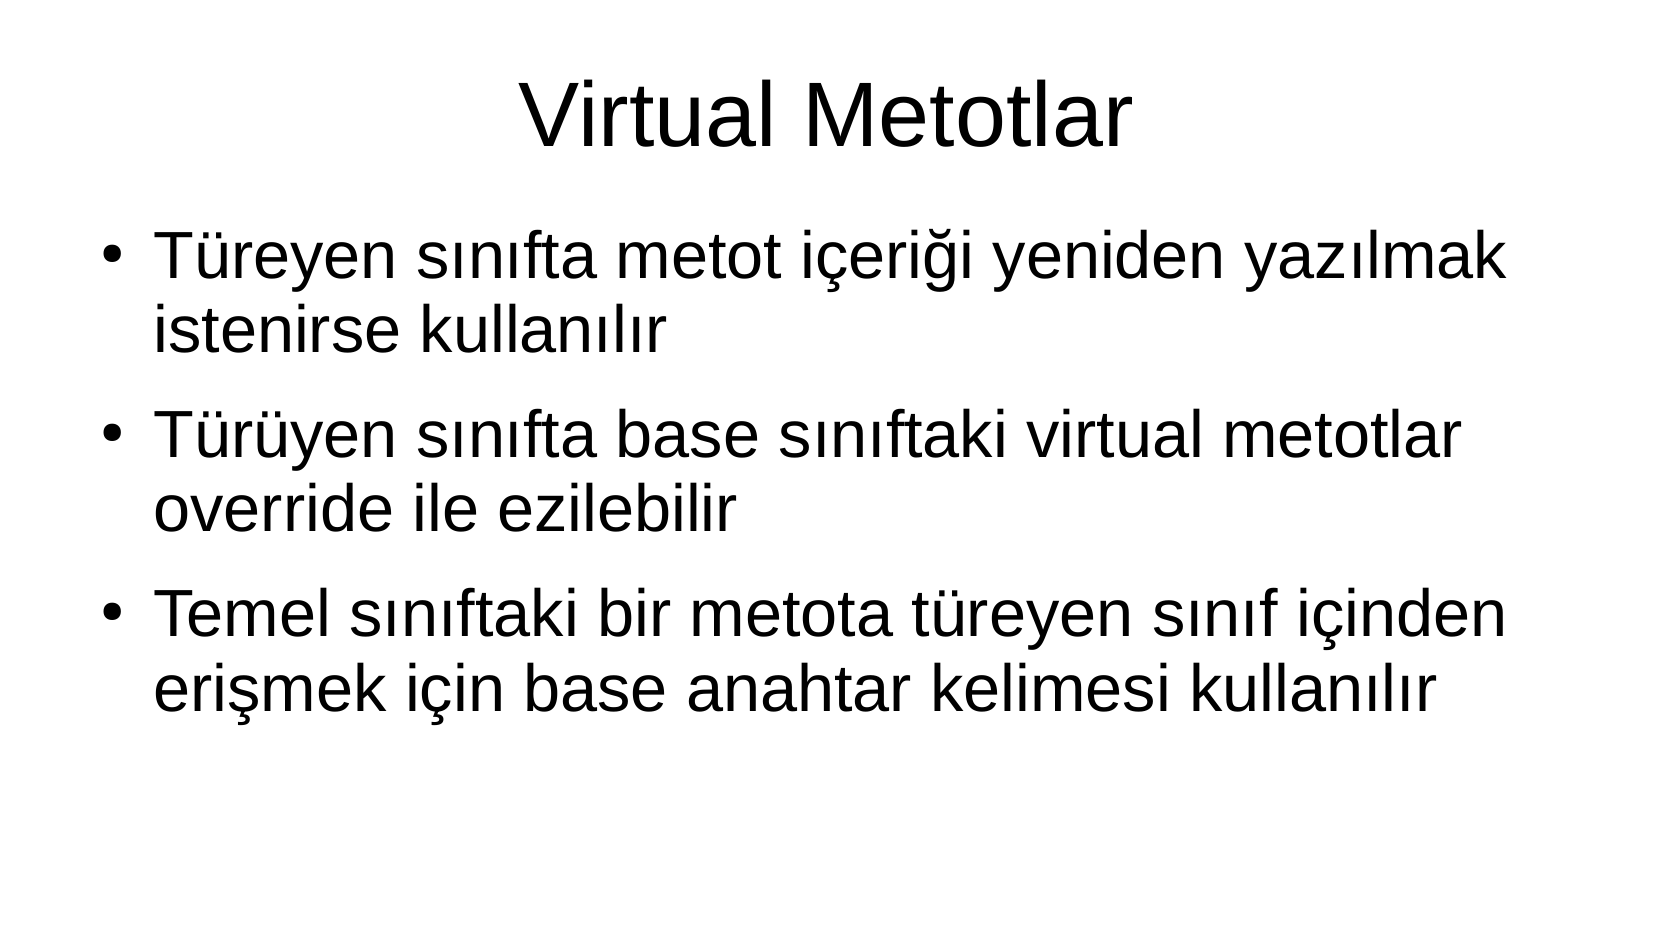

# Virtual Metotlar
Türeyen sınıfta metot içeriği yeniden yazılmak istenirse kullanılır
Türüyen sınıfta base sınıftaki virtual metotlar override ile ezilebilir
Temel sınıftaki bir metota türeyen sınıf içinden erişmek için base anahtar kelimesi kullanılır